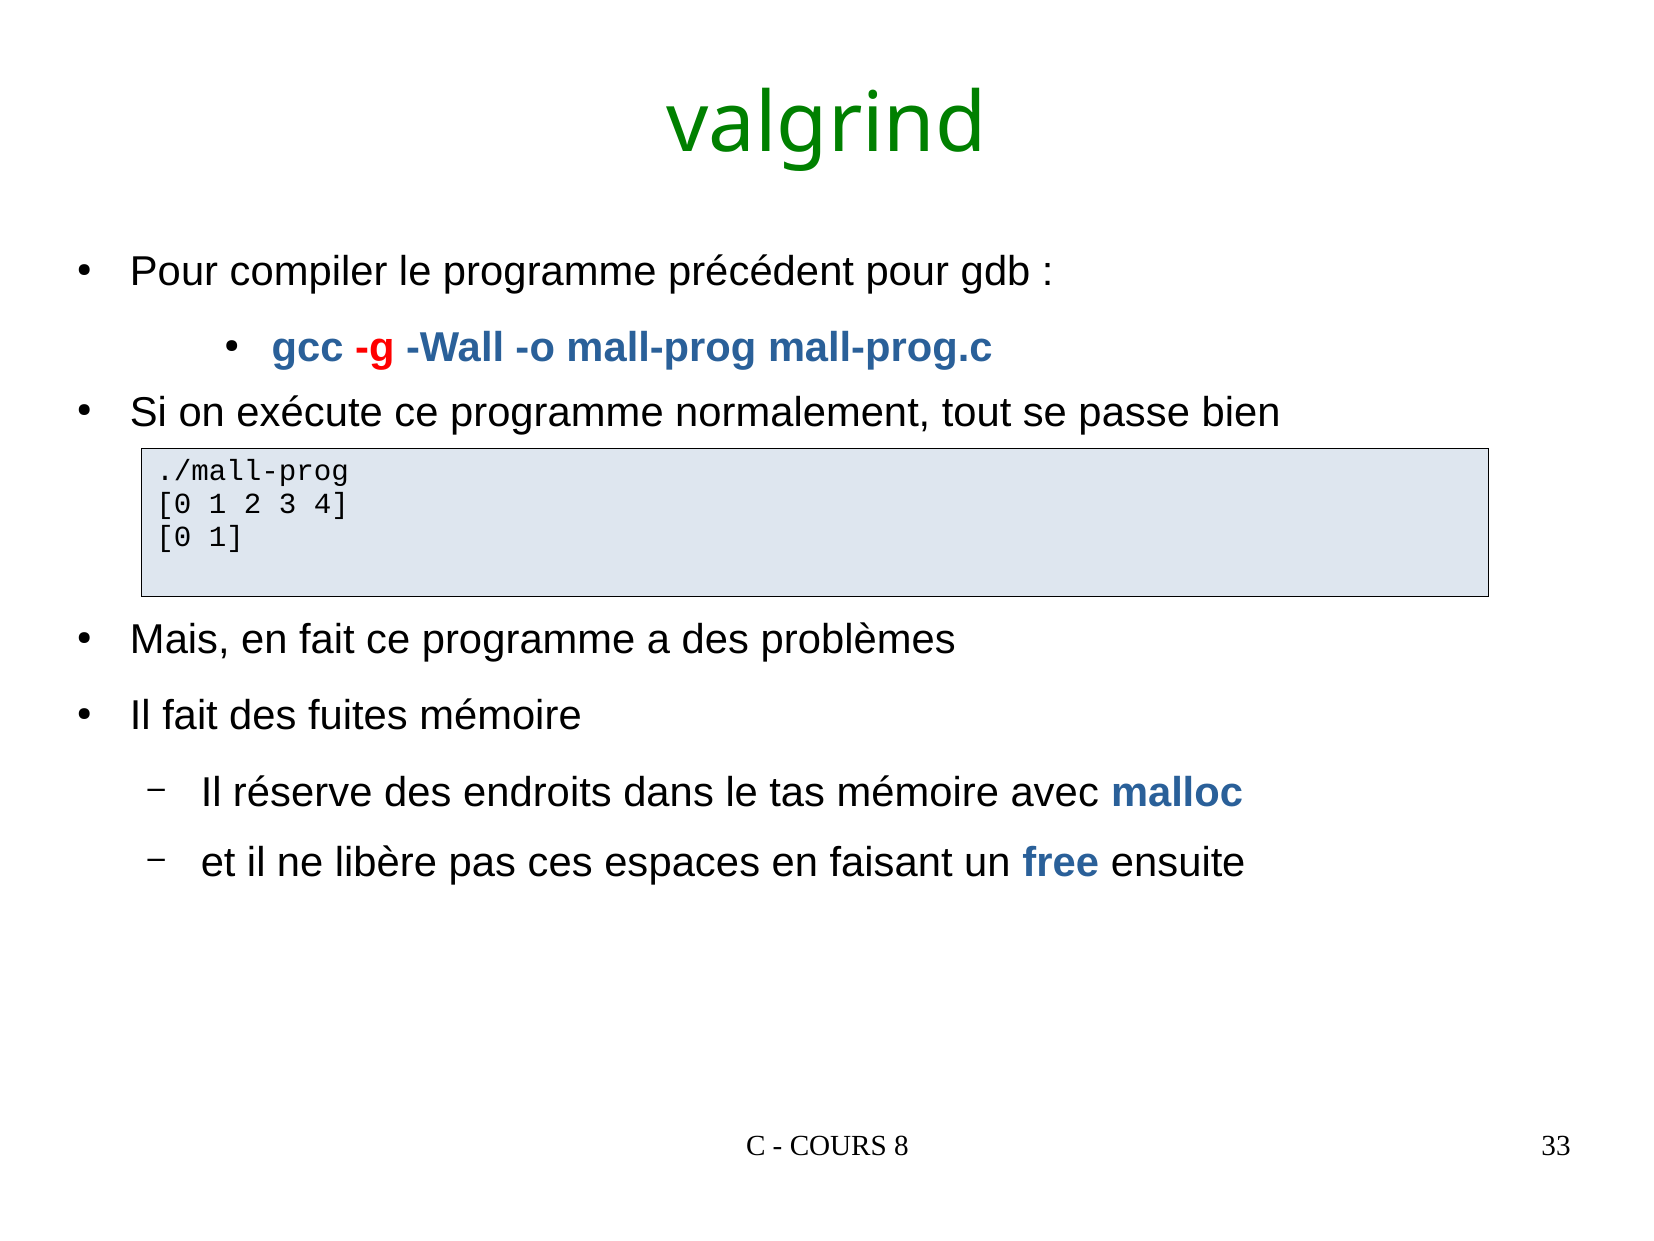

# valgrind
Pour compiler le programme précédent pour gdb :
gcc -g -Wall -o mall-prog mall-prog.c
Si on exécute ce programme normalement, tout se passe bien
Mais, en fait ce programme a des problèmes
Il fait des fuites mémoire
Il réserve des endroits dans le tas mémoire avec malloc
et il ne libère pas ces espaces en faisant un free ensuite
./mall-prog
[0 1 2 3 4]
[0 1]
C - COURS 8
33